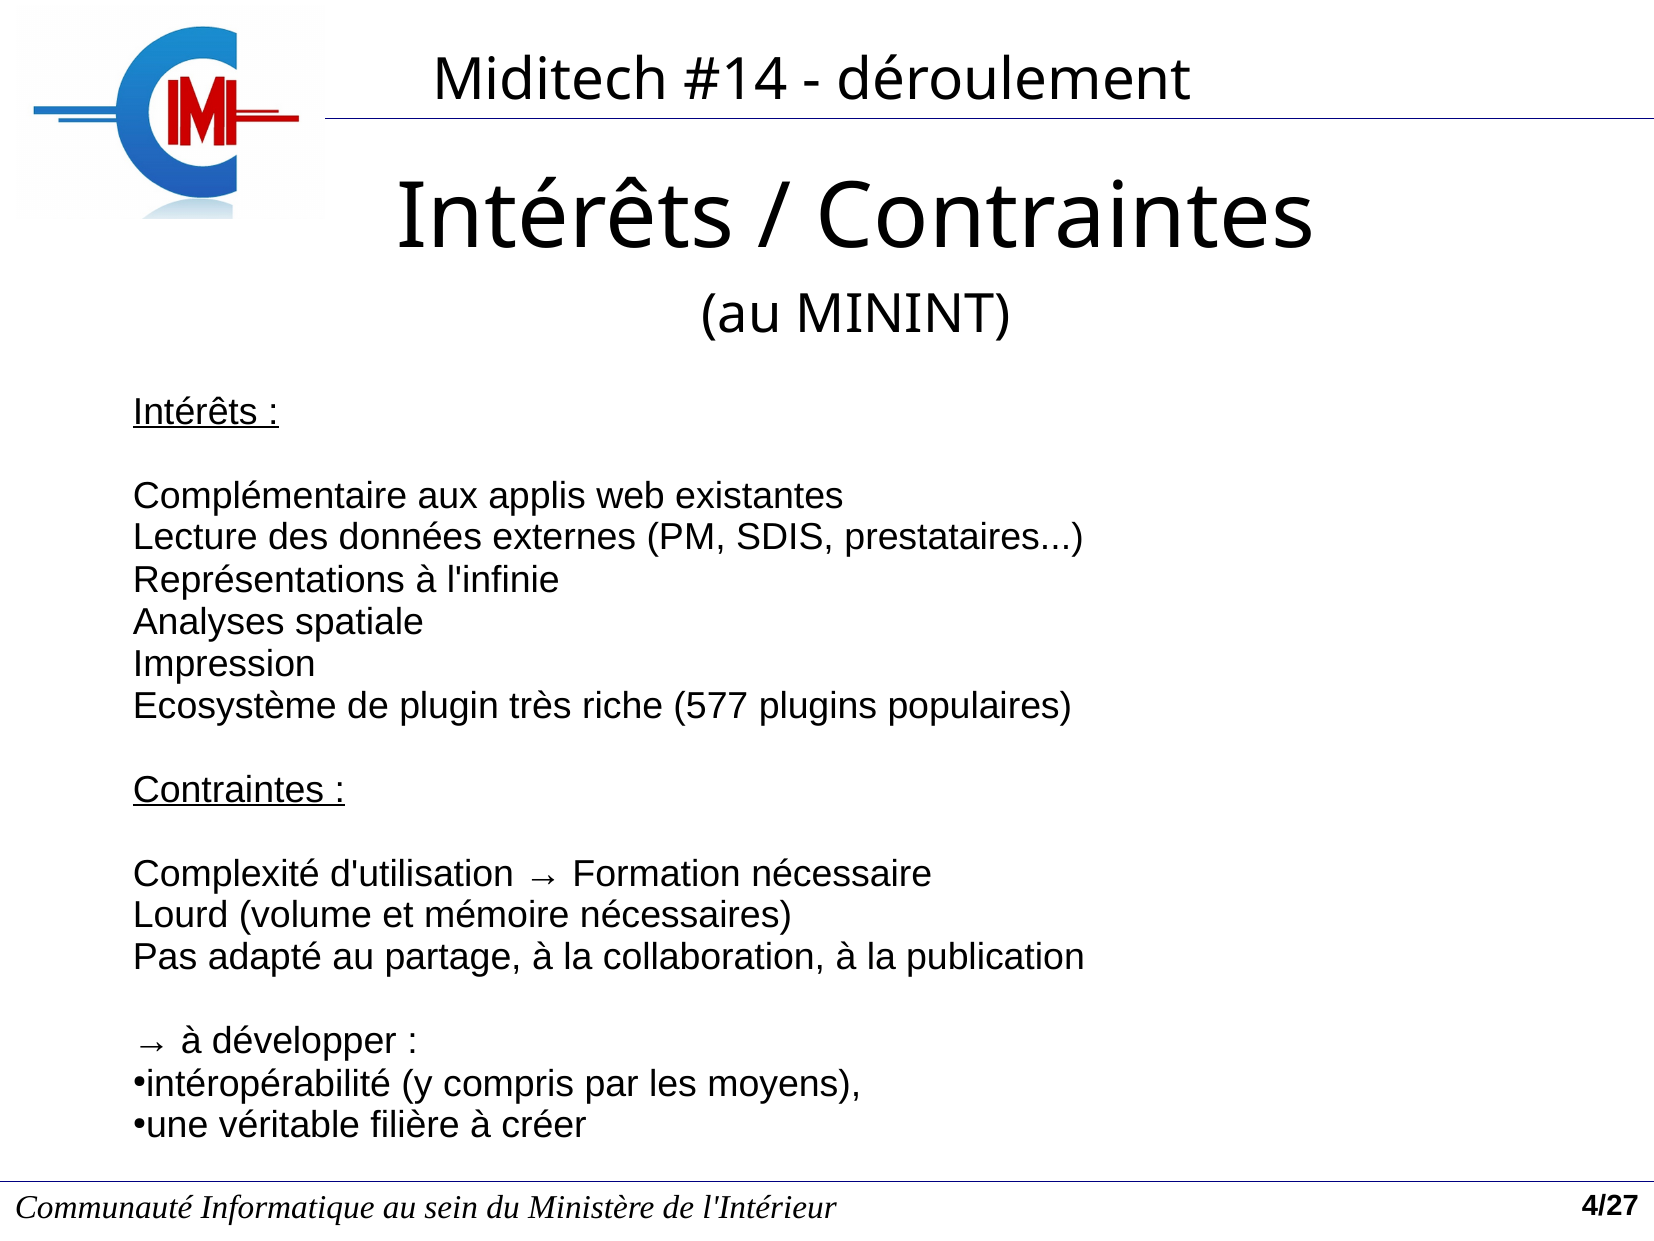

Miditech #14 - déroulement
Intérêts / Contraintes
(au MININT)
Intérêts :
Complémentaire aux applis web existantes
Lecture des données externes (PM, SDIS, prestataires...)
Représentations à l'infinie
Analyses spatiale
Impression
Ecosystème de plugin très riche (577 plugins populaires)
Contraintes :
Complexité d'utilisation → Formation nécessaire
Lourd (volume et mémoire nécessaires)
Pas adapté au partage, à la collaboration, à la publication
→ à développer :
intéropérabilité (y compris par les moyens),
une véritable filière à créer